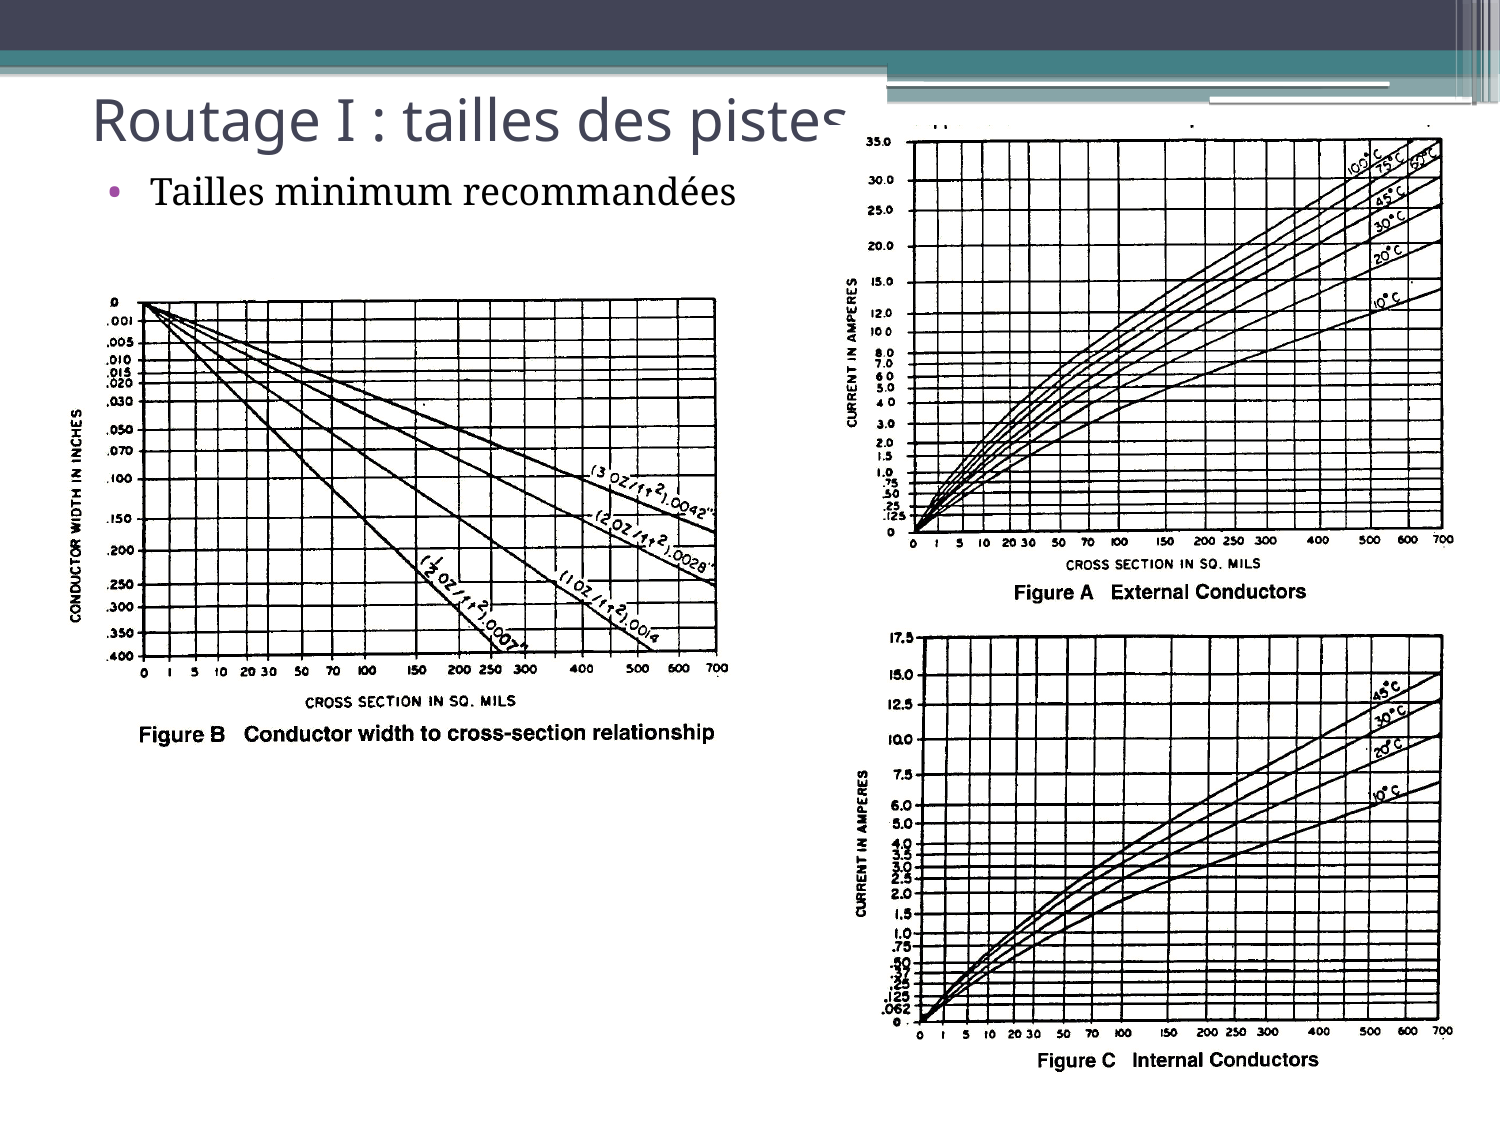

# Routage I : tailles des pistes
Tailles minimum recommandées